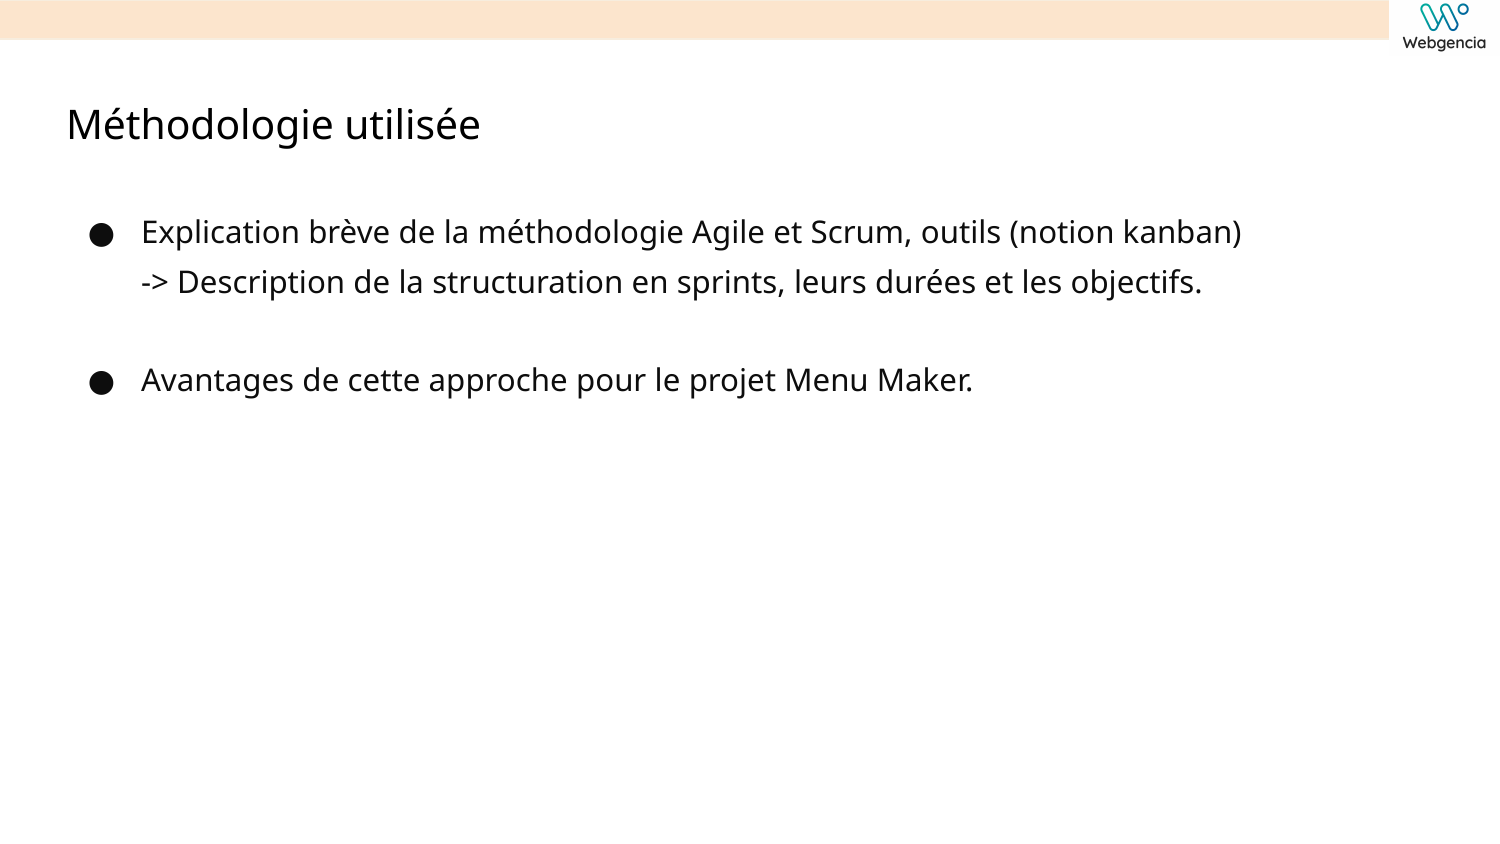

# Méthodologie utilisée
Explication brève de la méthodologie Agile et Scrum, outils (notion kanban)
-> Description de la structuration en sprints, leurs durées et les objectifs.
Avantages de cette approche pour le projet Menu Maker.